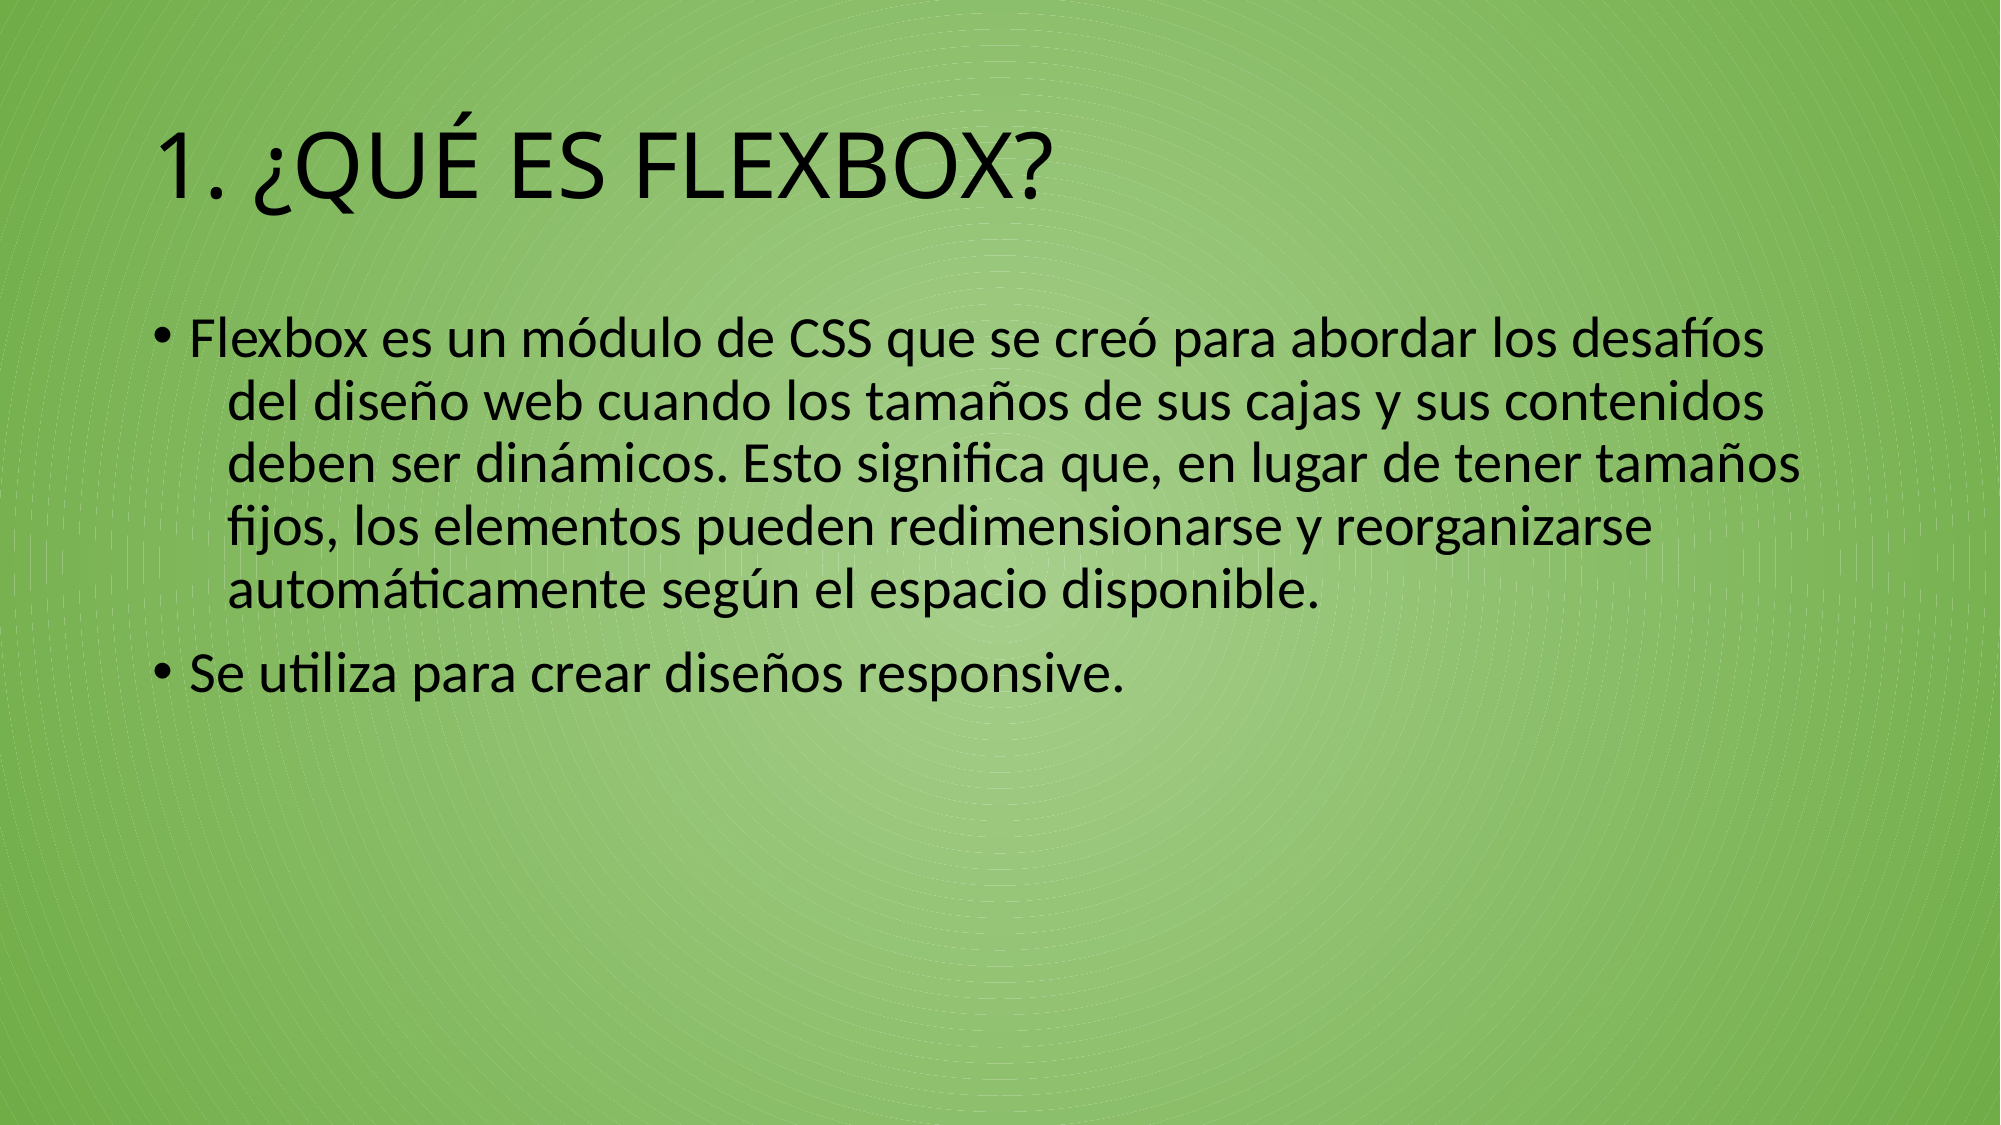

# 1. ¿QUÉ ES FLEXBOX?
Flexbox es un módulo de CSS que se creó para abordar los desafíos del diseño web cuando los tamaños de sus cajas y sus contenidos deben ser dinámicos. Esto significa que, en lugar de tener tamaños fijos, los elementos pueden redimensionarse y reorganizarse automáticamente según el espacio disponible.
Se utiliza para crear diseños responsive.